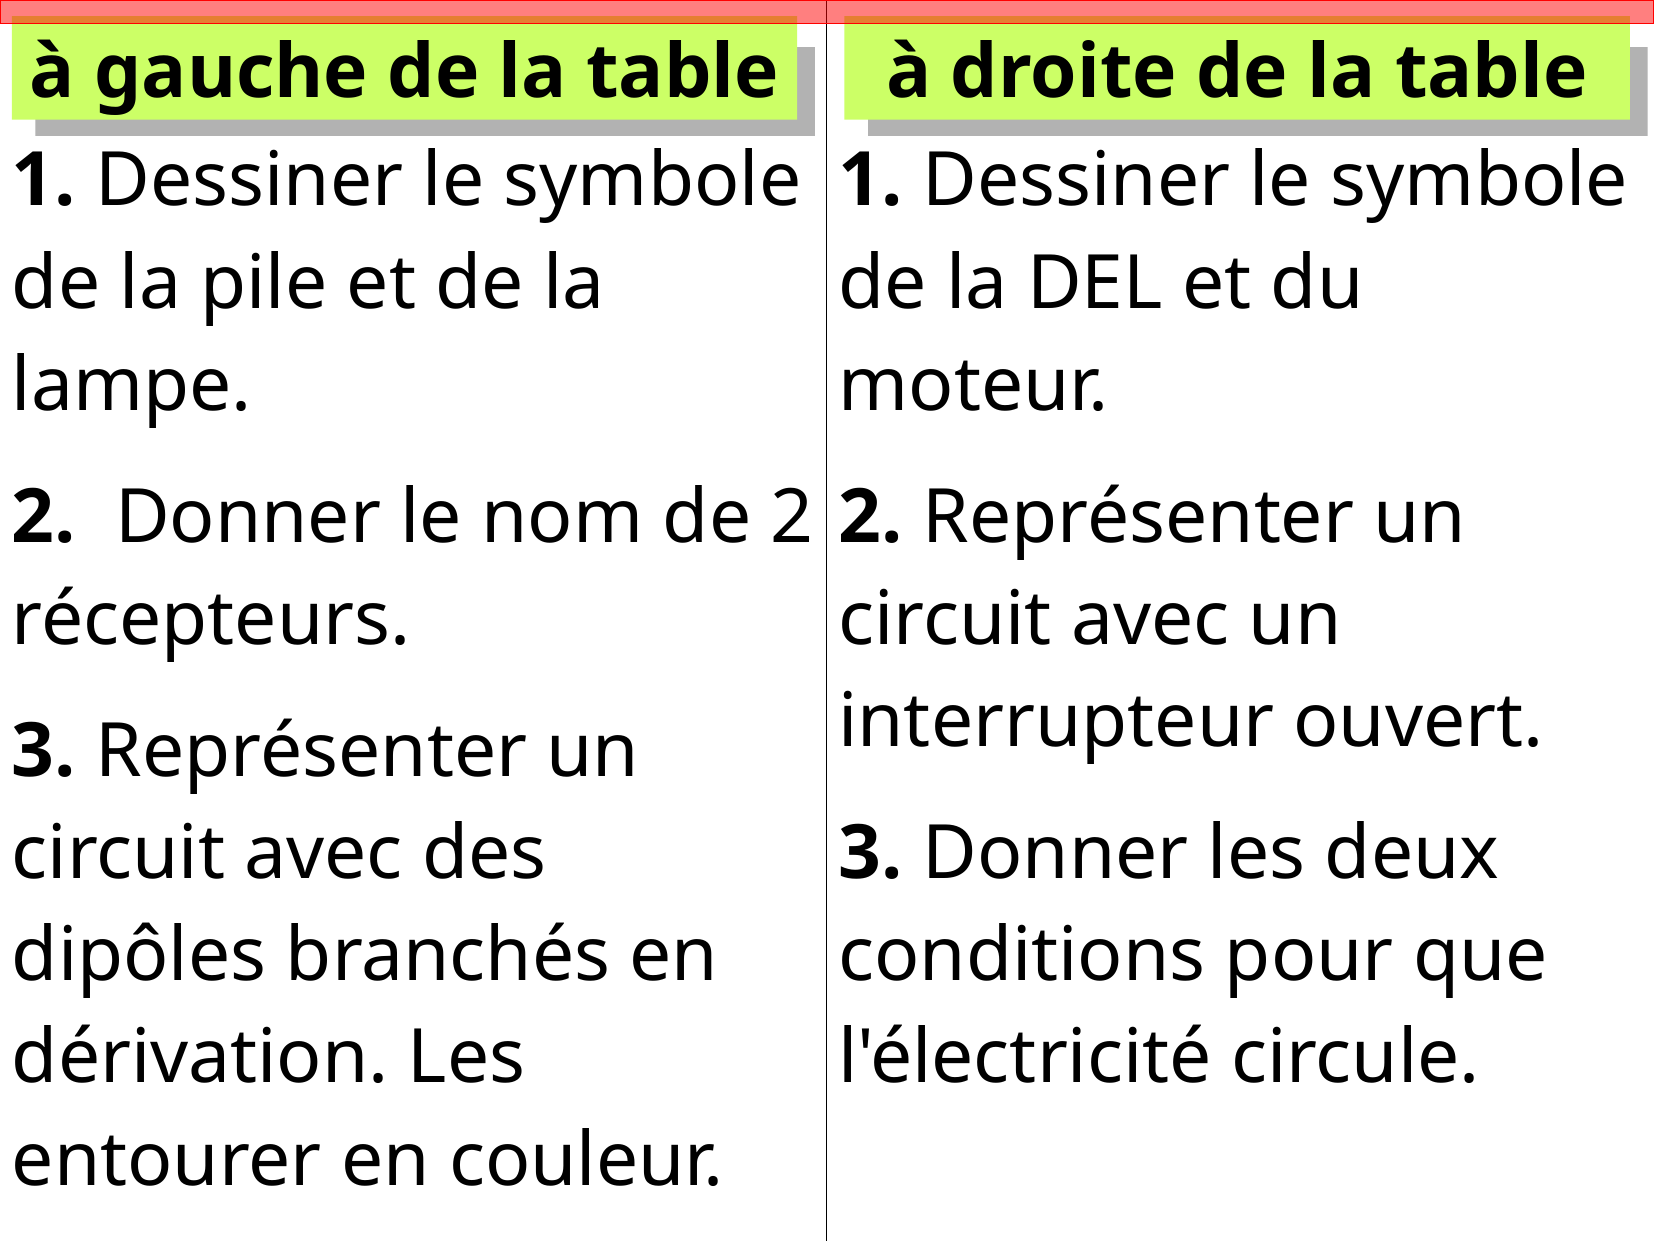

à gauche de la table
# à droite de la table
1. Dessiner le symbole de la pile et de la lampe.
2. Donner le nom de 2 récepteurs.
3. Représenter un circuit avec des dipôles branchés en dérivation. Les entourer en couleur.
1. Dessiner le symbole de la DEL et du moteur.
2. Représenter un circuit avec un interrupteur ouvert.
3. Donner les deux conditions pour que l'électricité circule.